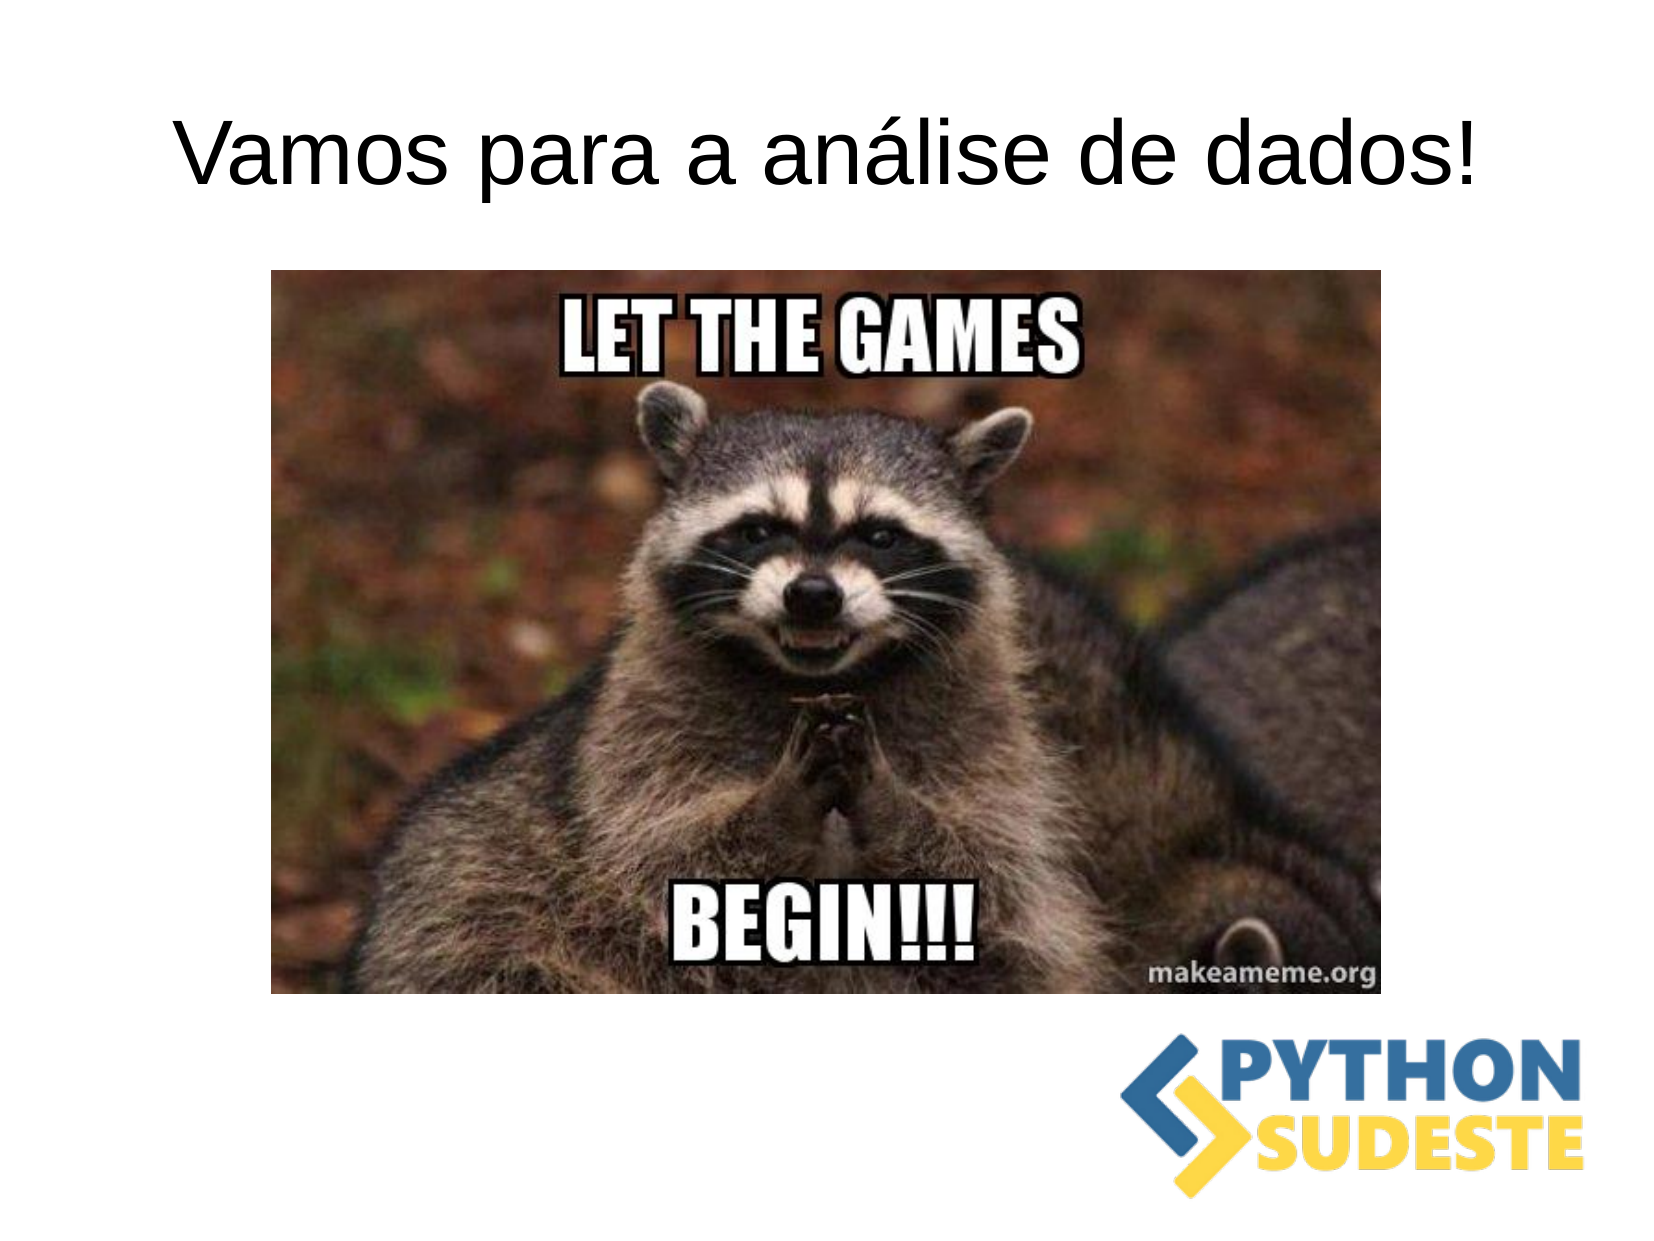

# Vamos para a análise de dados!